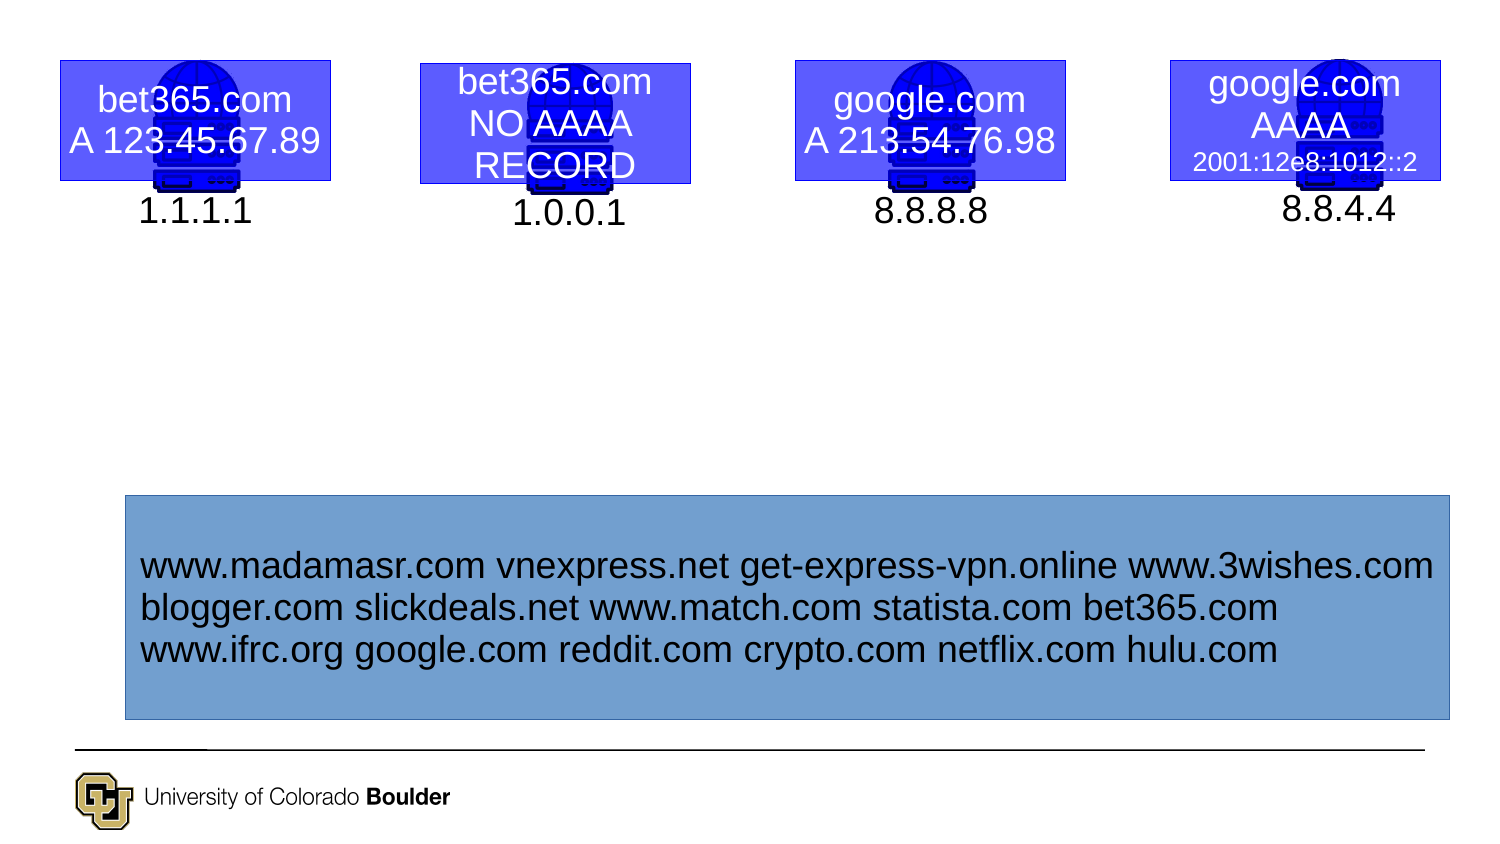

8.8.4.4
bet365.com
A 123.45.67.89
1.1.1.1
google.com
A 213.54.76.98
google.com
AAAA
2001:12e8:1012::2
8.8.8.8
1.0.0.1
bet365.com
NO AAAA
RECORD
www.madamasr.com vnexpress.net get-express-vpn.online www.3wishes.com
blogger.com slickdeals.net www.match.com statista.com bet365.com
www.ifrc.org google.com reddit.com crypto.com netflix.com hulu.com